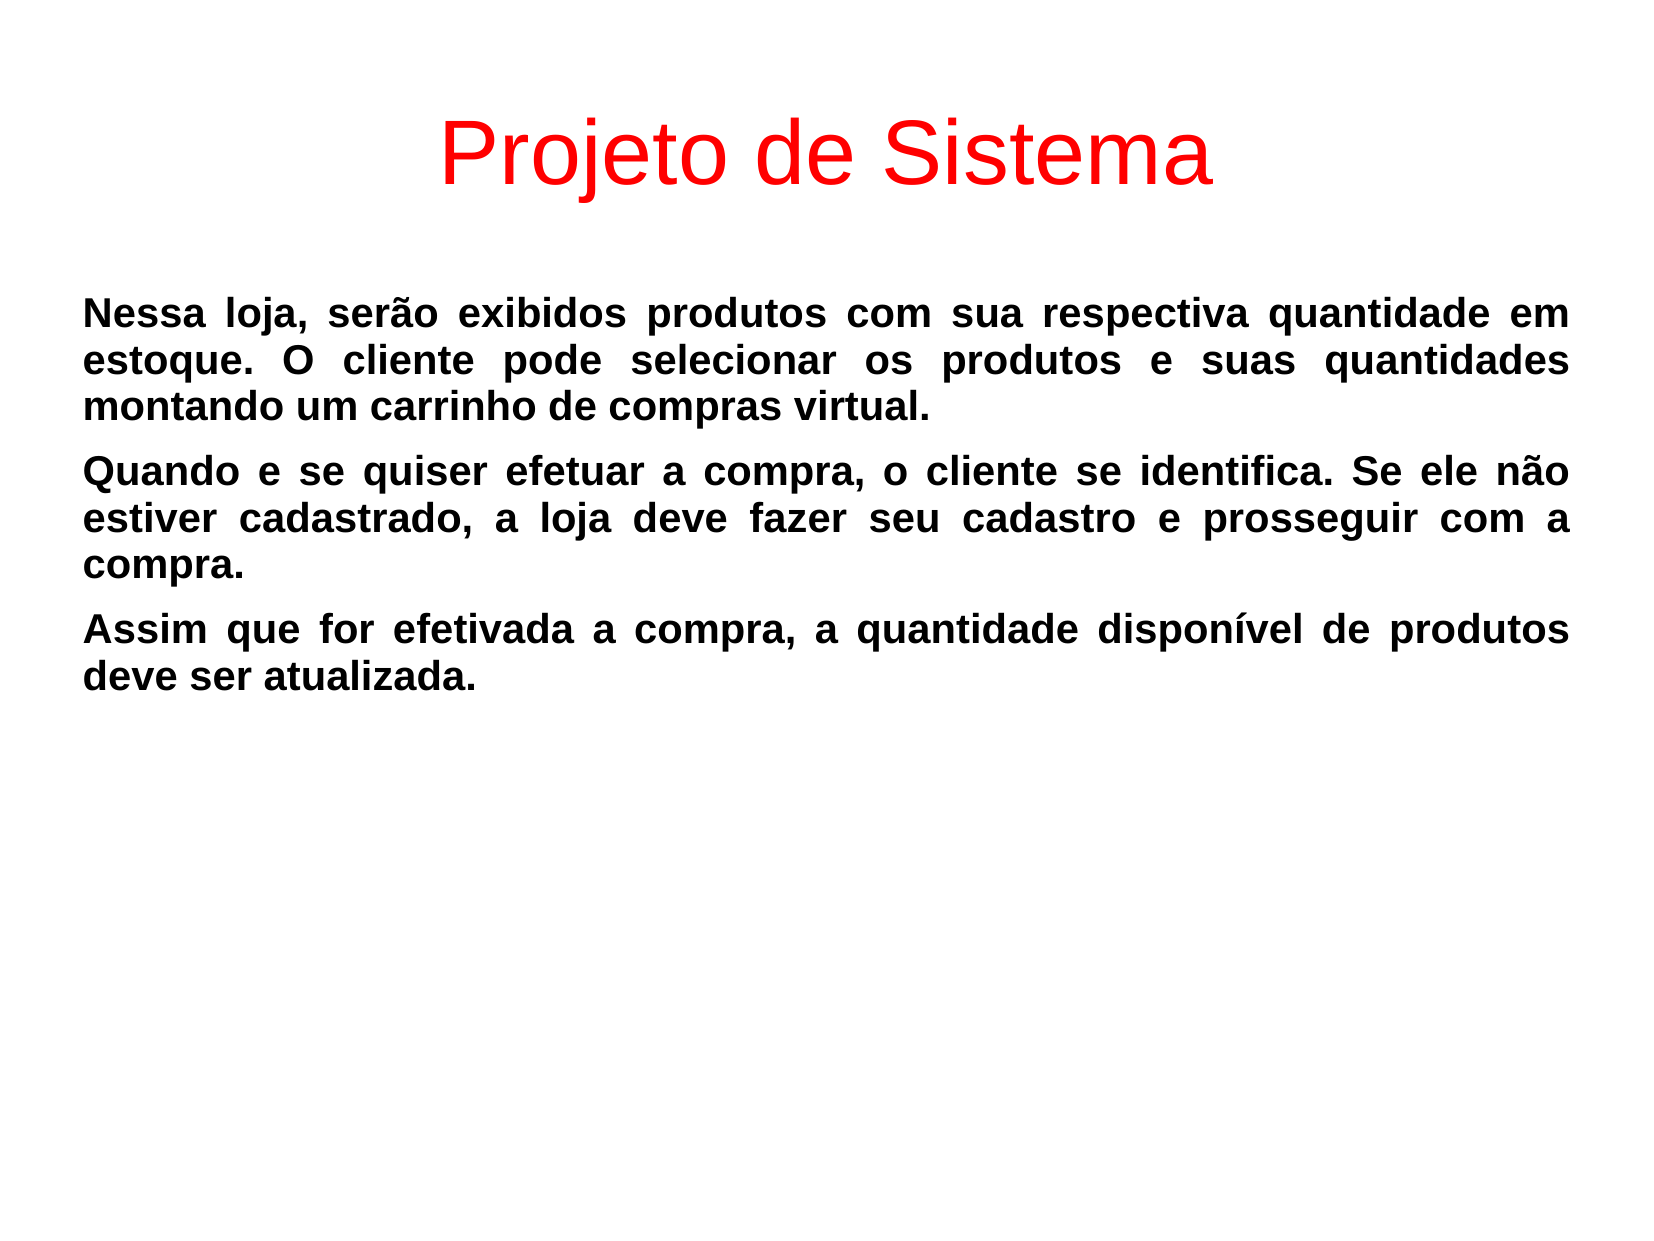

# Projeto de Sistema
Nessa loja, serão exibidos produtos com sua respectiva quantidade em estoque. O cliente pode selecionar os produtos e suas quantidades montando um carrinho de compras virtual.
Quando e se quiser efetuar a compra, o cliente se identifica. Se ele não estiver cadastrado, a loja deve fazer seu cadastro e prosseguir com a compra.
Assim que for efetivada a compra, a quantidade disponível de produtos deve ser atualizada.